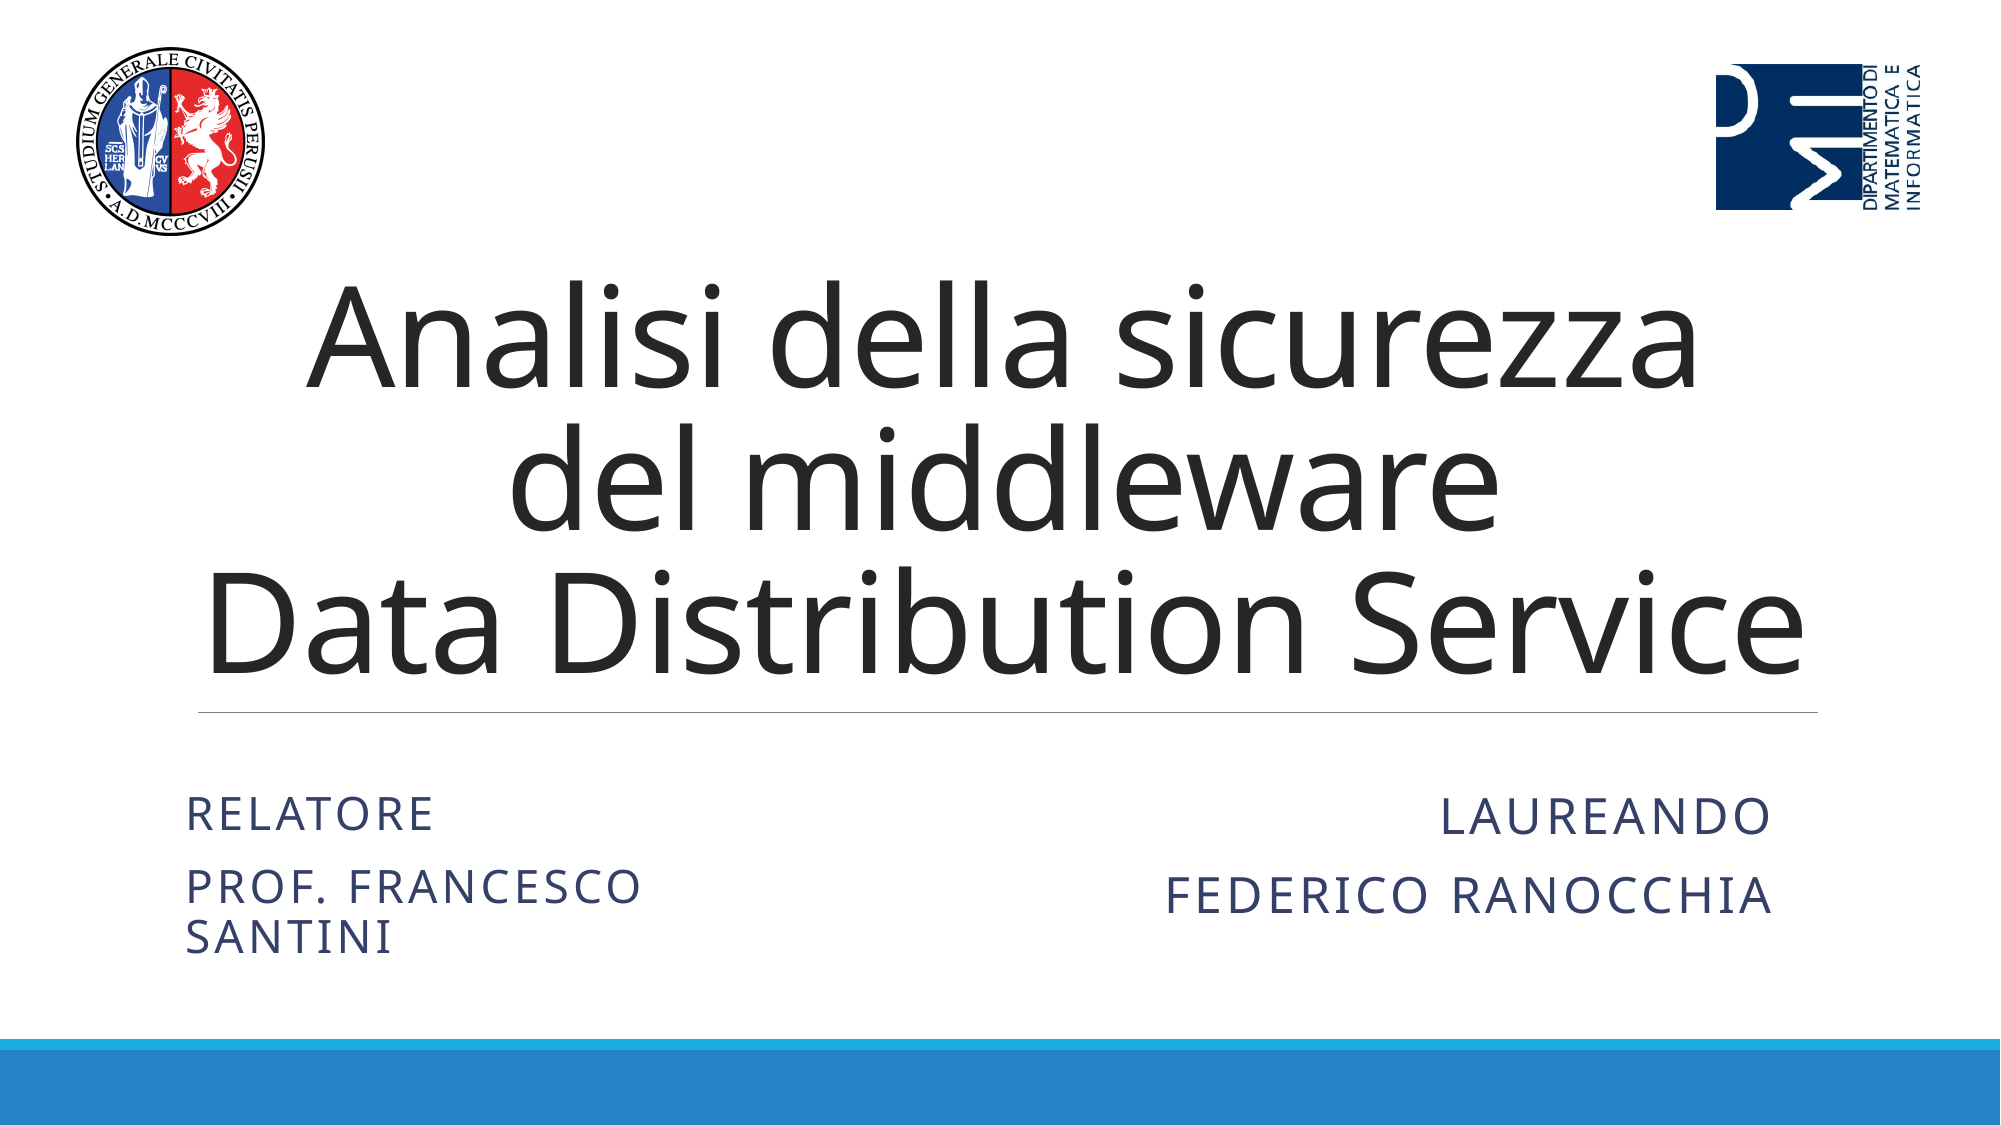

# Analisi della sicurezza del middleware Data Distribution Service
Relatore
Prof. Francesco Santini
Laureando
Federico Ranocchia